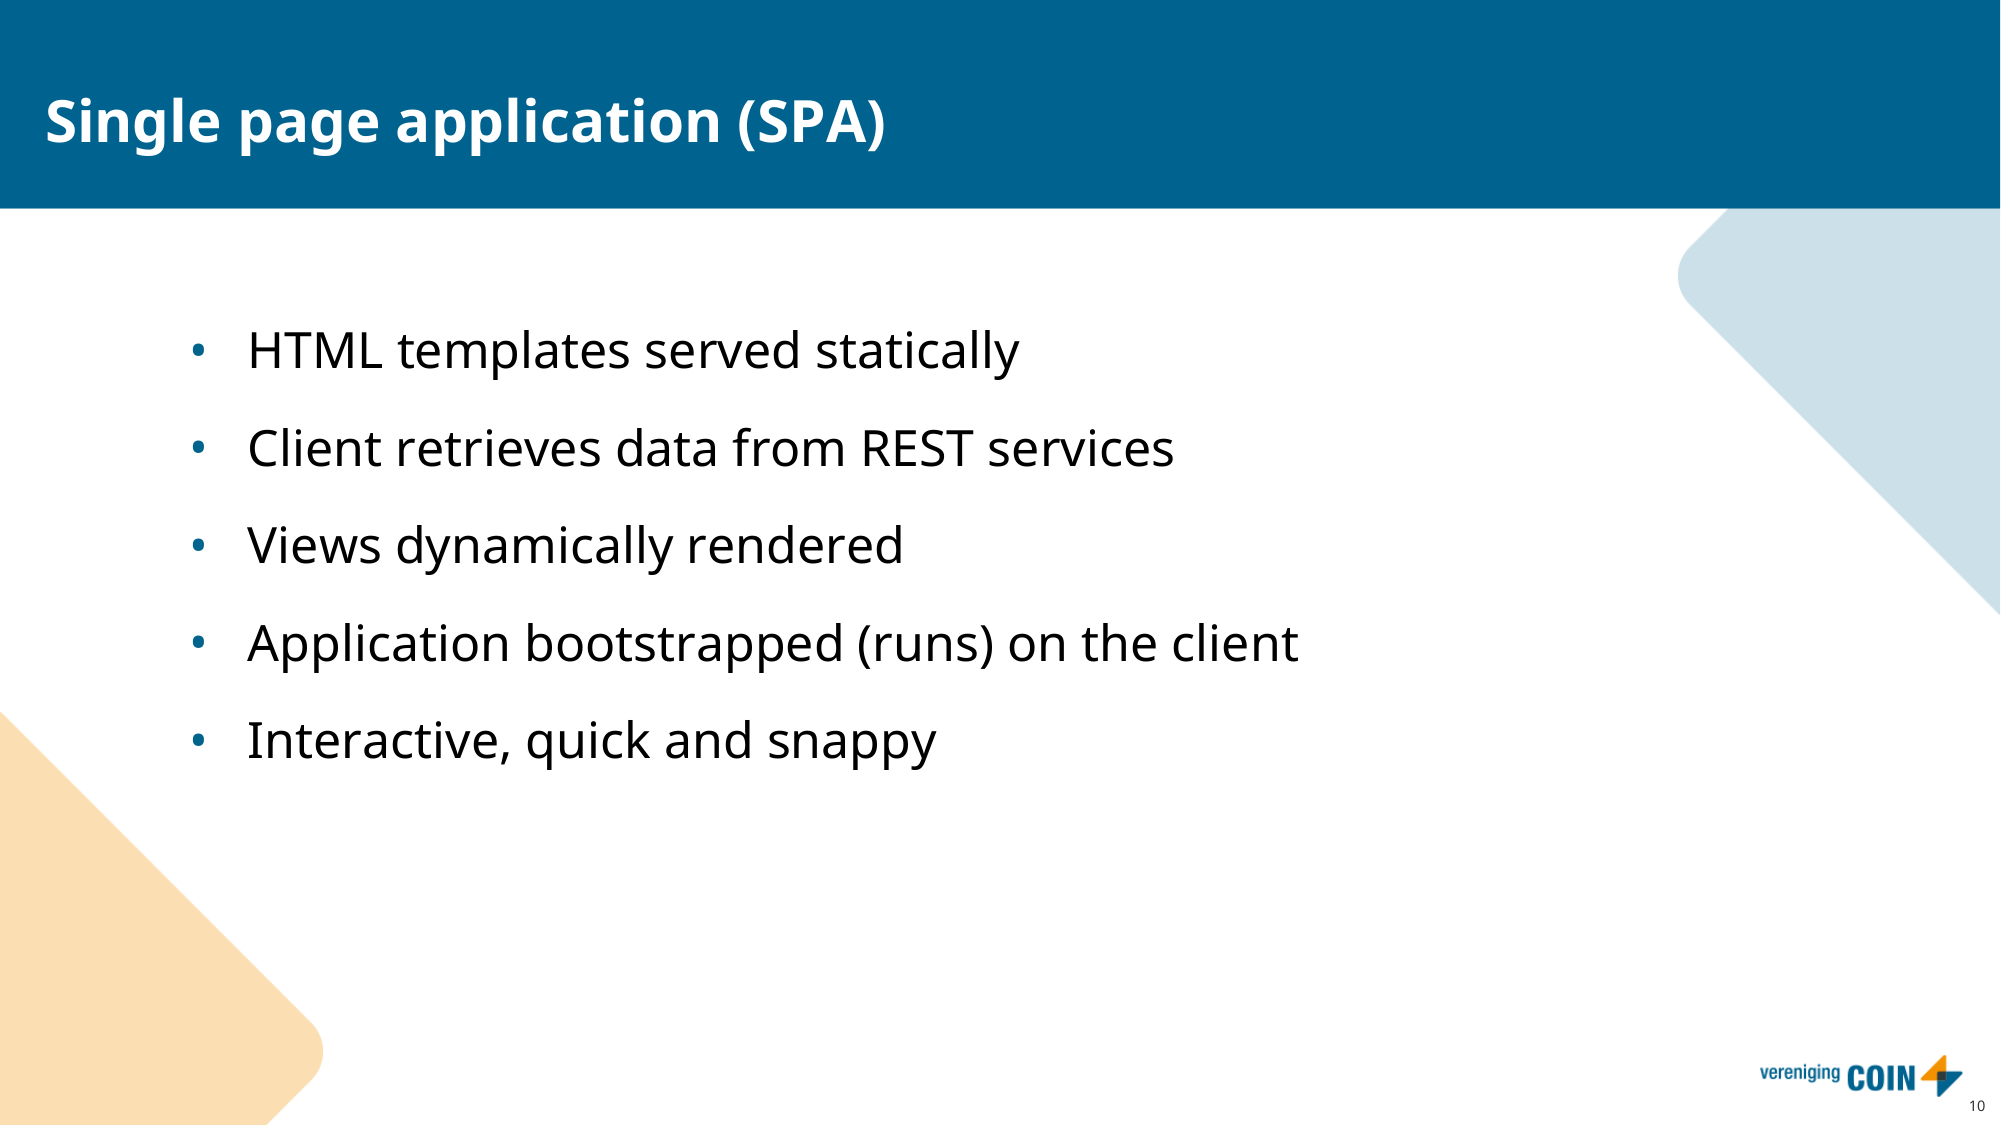

Single page application (SPA)
HTML templates served statically
Client retrieves data from REST services
Views dynamically rendered
Application bootstrapped (runs) on the client
Interactive, quick and snappy